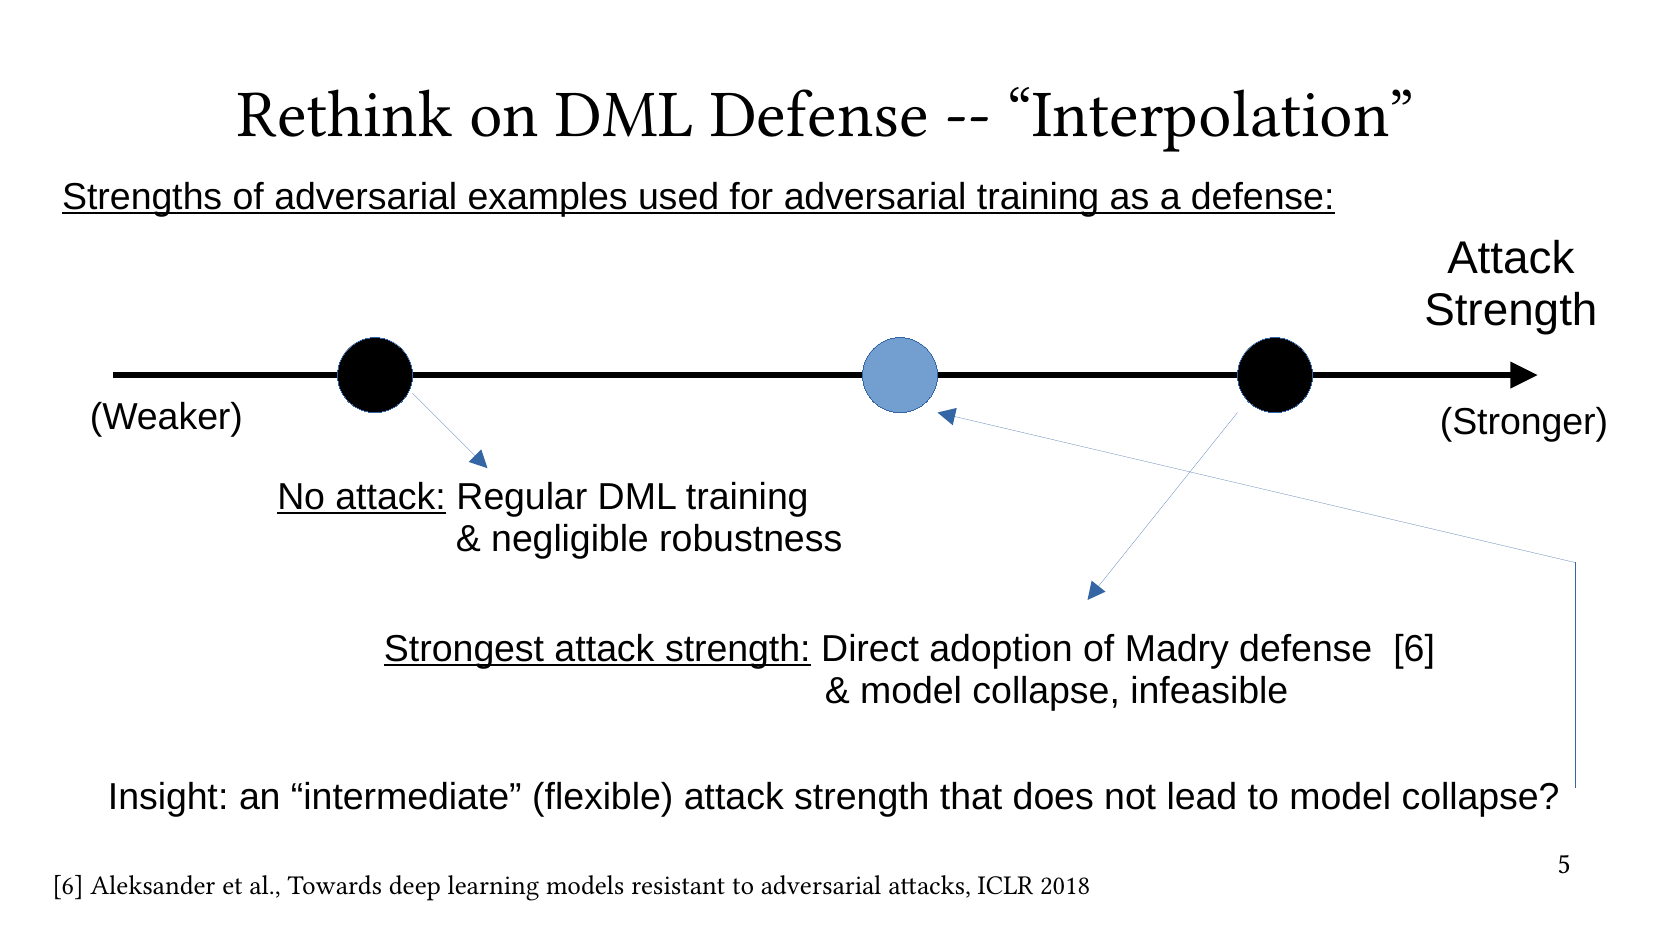

# Rethink on DML Defense -- “Interpolation”
Strengths of adversarial examples used for adversarial training as a defense:
Attack
Strength
(Weaker)
(Stronger)
No attack: Regular DML training
 & negligible robustness
Strongest attack strength: Direct adoption of Madry defense [6]
 & model collapse, infeasible
Insight: an “intermediate” (flexible) attack strength that does not lead to model collapse?
5
[6] Aleksander et al., Towards deep learning models resistant to adversarial attacks, ICLR 2018